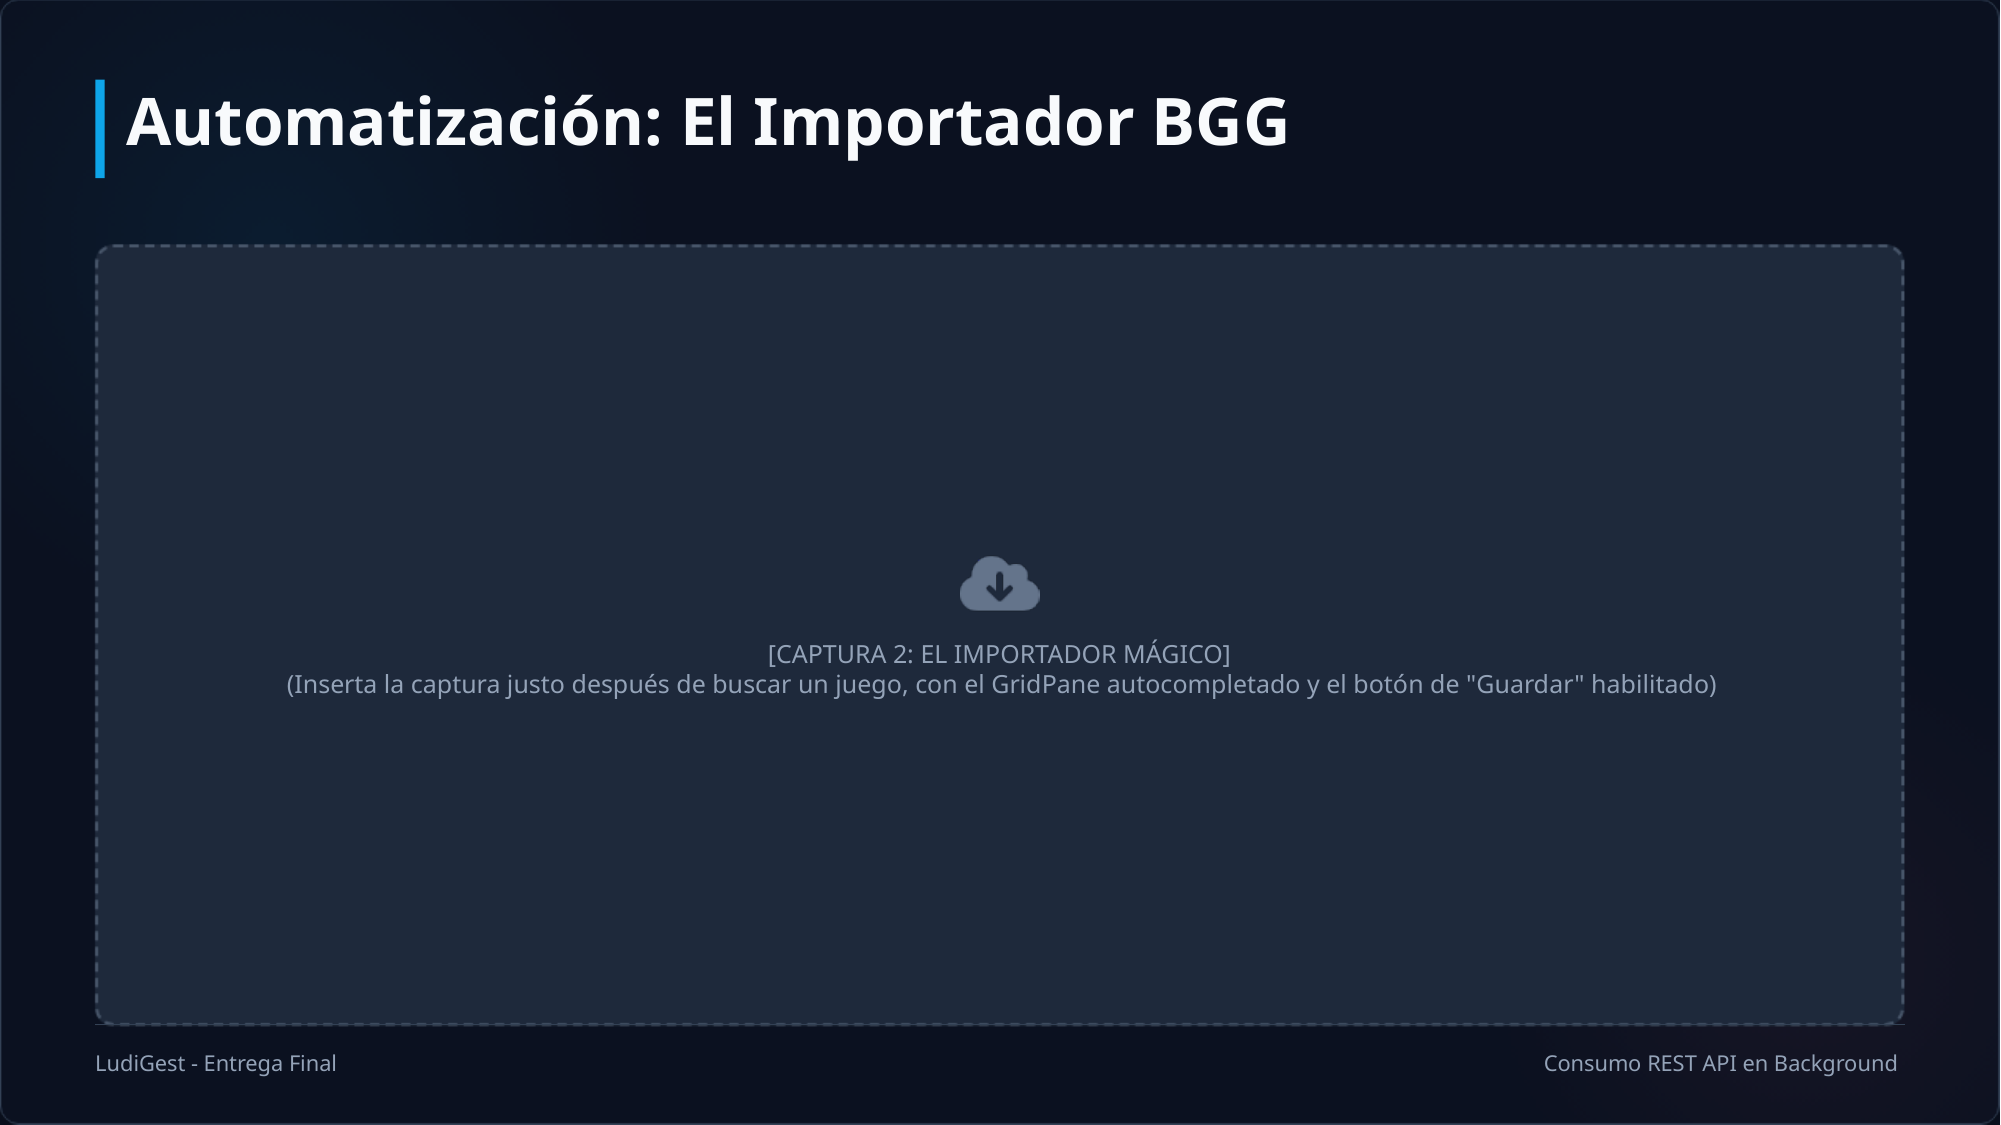

Automatización: El Importador BGG
[CAPTURA 2: EL IMPORTADOR MÁGICO]
 (Inserta la captura justo después de buscar un juego, con el GridPane autocompletado y el botón de "Guardar" habilitado)
LudiGest - Entrega Final
Consumo REST API en Background